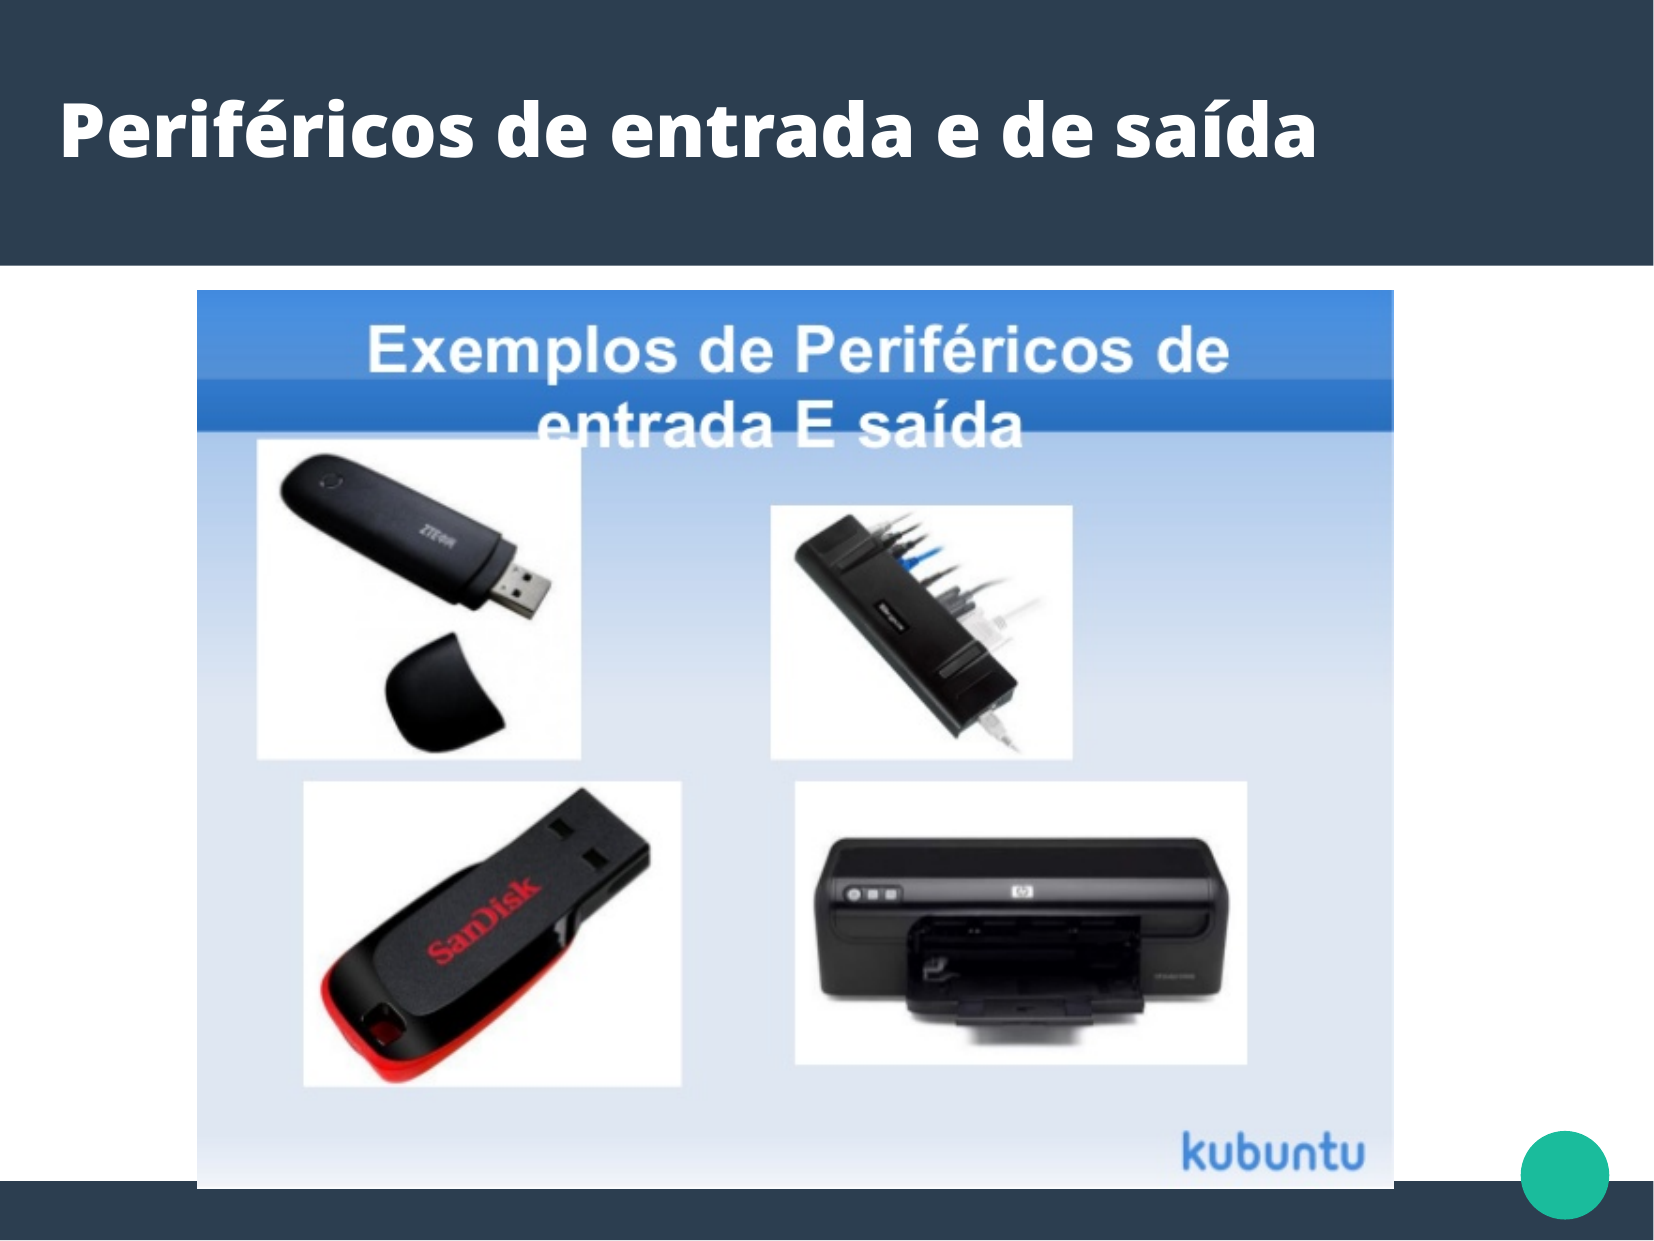

# Periféricos de entrada e de saída